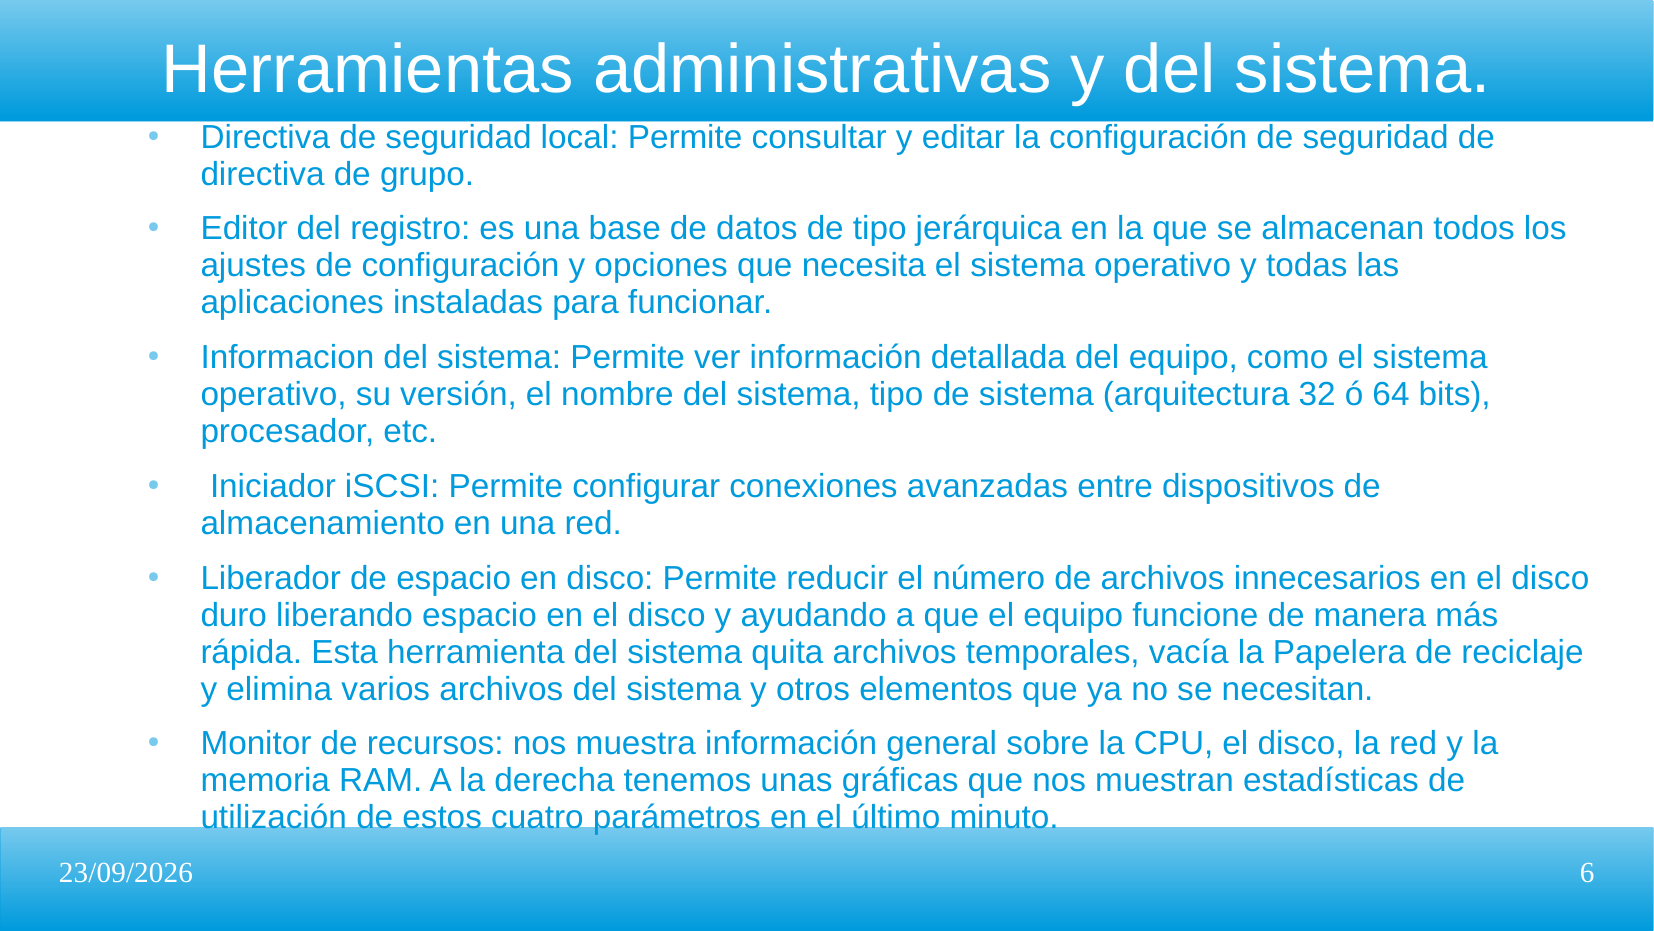

# Herramientas administrativas y del sistema.
Directiva de seguridad local: Permite consultar y editar la configuración de seguridad de directiva de grupo.
Editor del registro: es una base de datos de tipo jerárquica en la que se almacenan todos los ajustes de configuración y opciones que necesita el sistema operativo y todas las aplicaciones instaladas para funcionar.
Informacion del sistema: Permite ver información detallada del equipo, como el sistema operativo, su versión, el nombre del sistema, tipo de sistema (arquitectura 32 ó 64 bits), procesador, etc.
 Iniciador iSCSI: Permite configurar conexiones avanzadas entre dispositivos de almacenamiento en una red.
Liberador de espacio en disco: Permite reducir el número de archivos innecesarios en el disco duro liberando espacio en el disco y ayudando a que el equipo funcione de manera más rápida. Esta herramienta del sistema quita archivos temporales, vacía la Papelera de reciclaje y elimina varios archivos del sistema y otros elementos que ya no se necesitan.
Monitor de recursos: nos muestra información general sobre la CPU, el disco, la red y la memoria RAM. A la derecha tenemos unas gráficas que nos muestran estadísticas de utilización de estos cuatro parámetros en el último minuto.
6